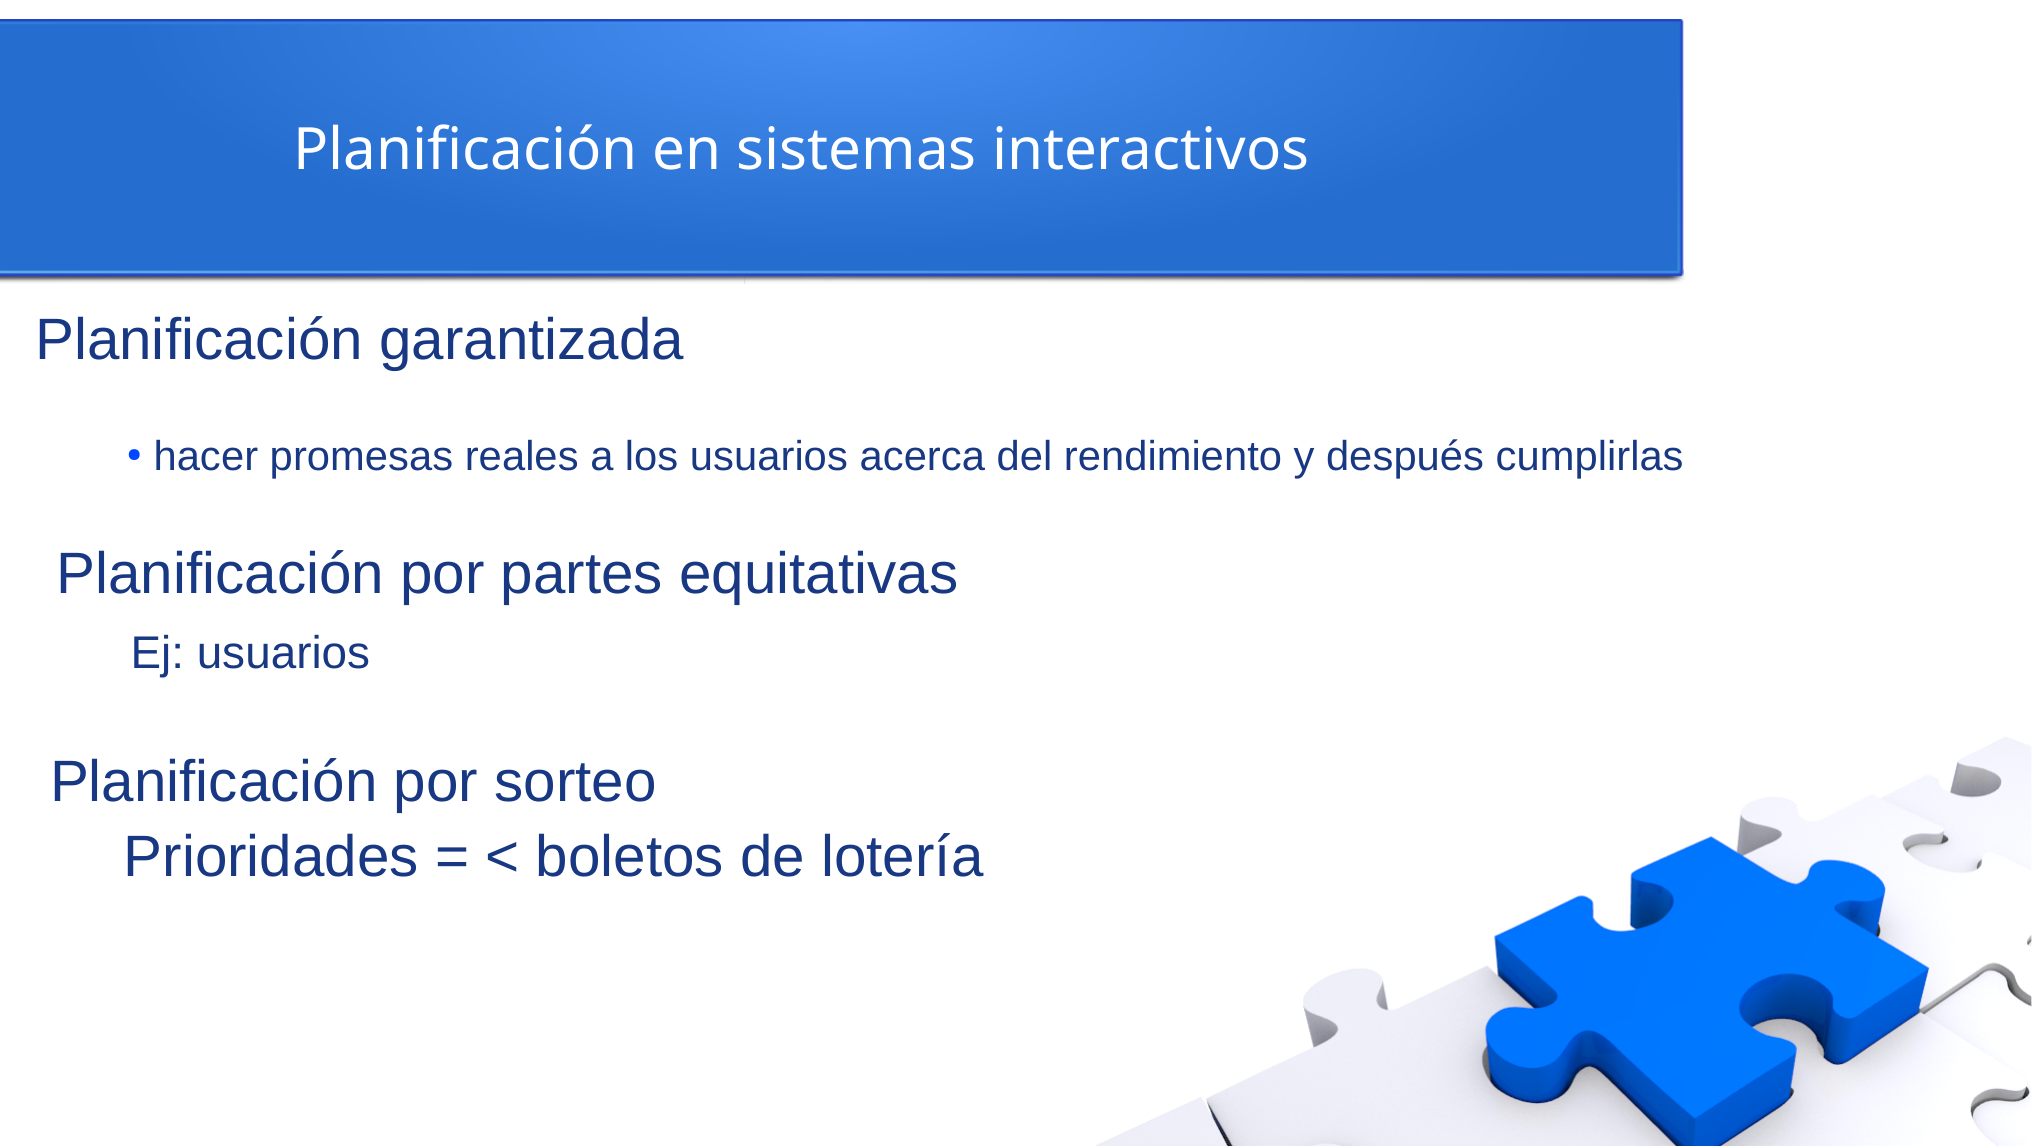

Planificación en sistemas interactivos
Planificación garantizada
 hacer promesas reales a los usuarios acerca del rendimiento y después cumplirlas
# Clean & simple
Planificación por partes equitativas
	Ej: usuarios
Planificación por sorteo
	Prioridades = < boletos de lotería